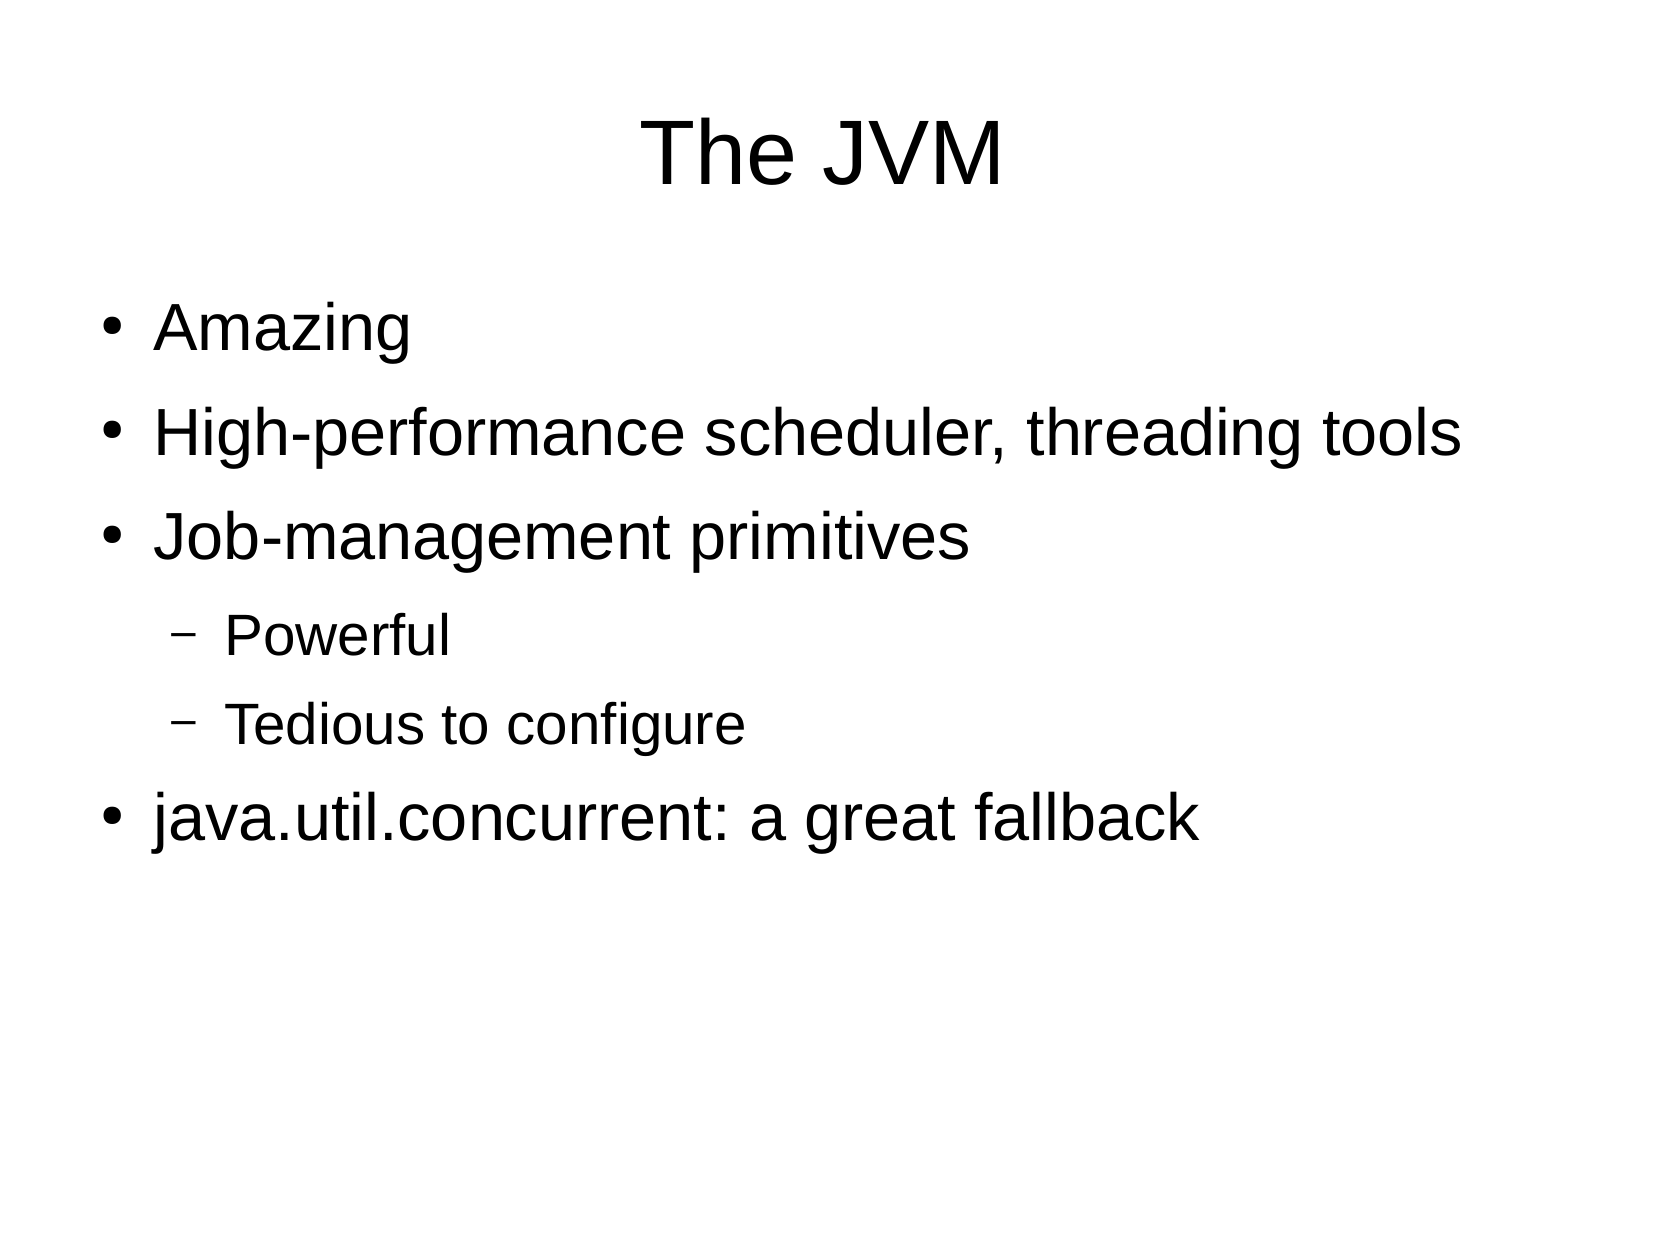

# The JVM
Amazing
High-performance scheduler, threading tools
Job-management primitives
Powerful
Tedious to configure
java.util.concurrent: a great fallback